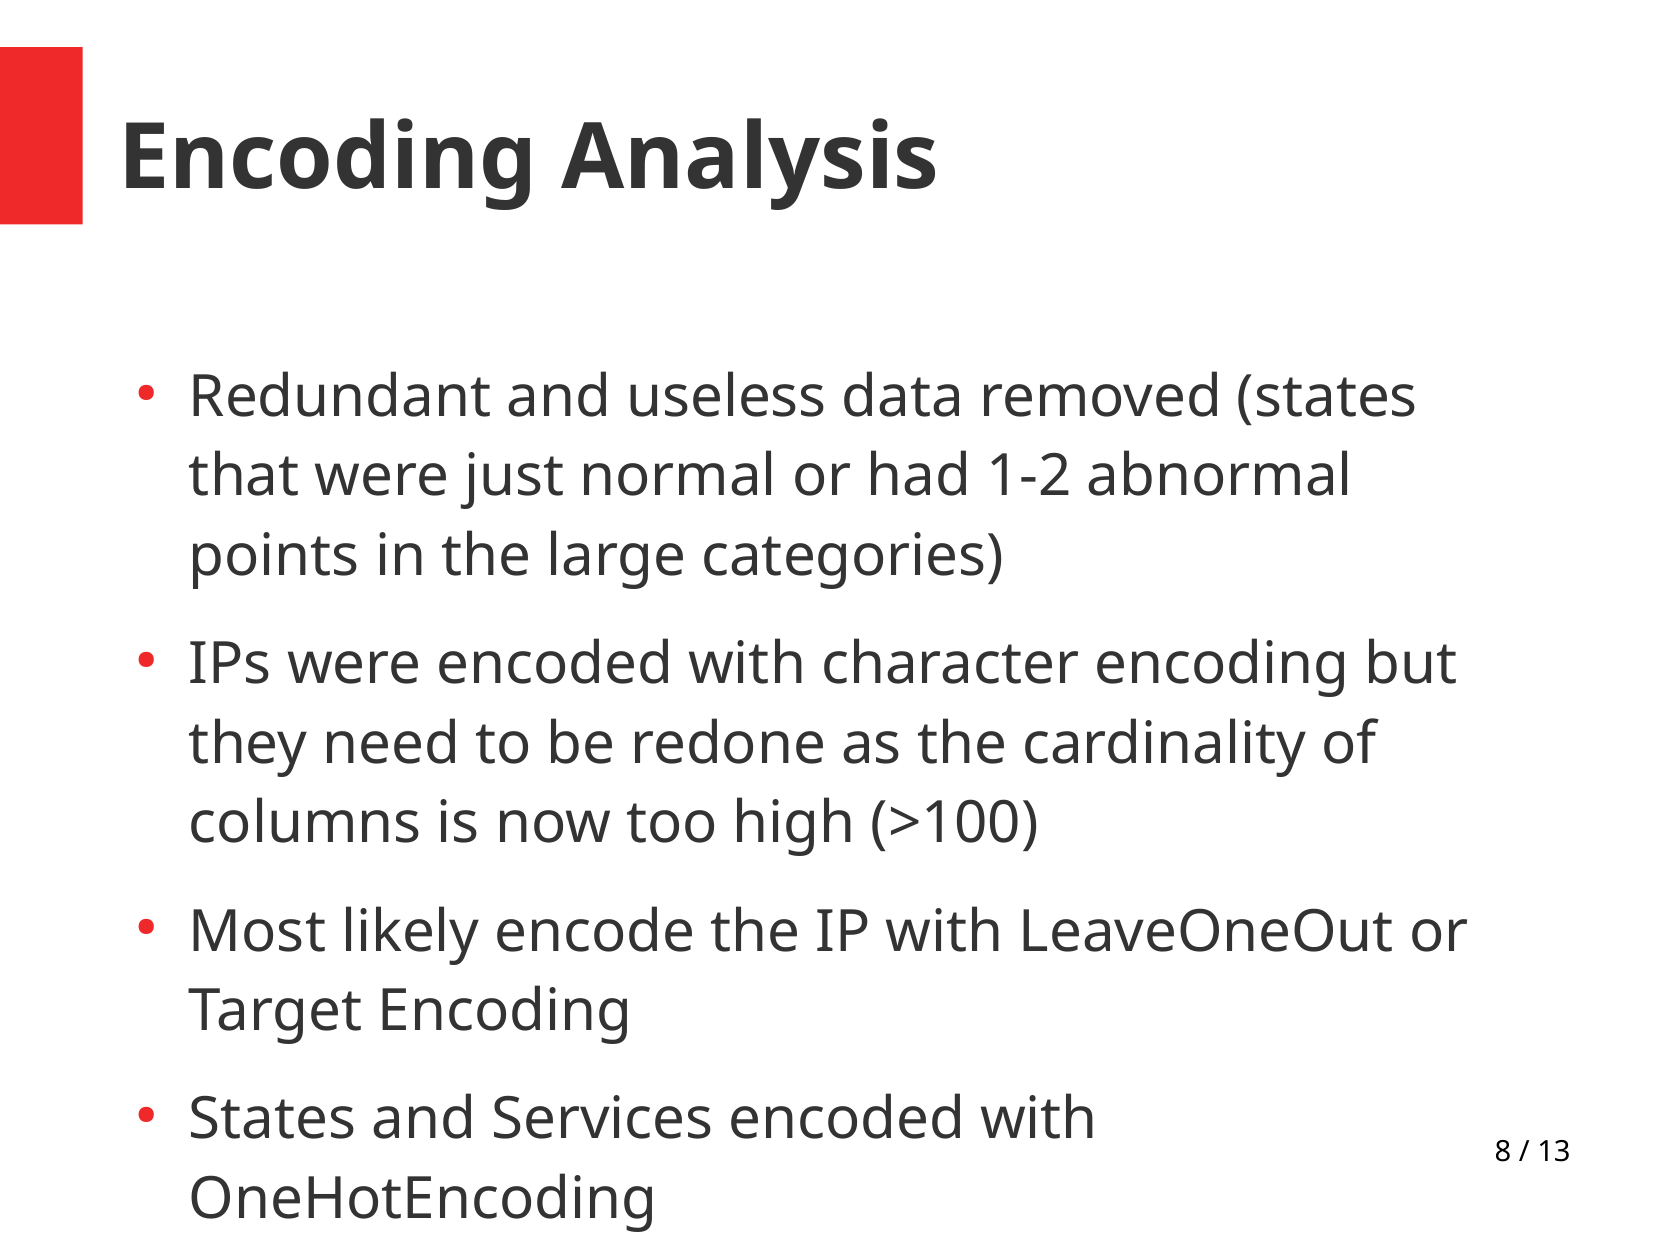

# Encoding Analysis
Redundant and useless data removed (states that were just normal or had 1-2 abnormal points in the large categories)
IPs were encoded with character encoding but they need to be redone as the cardinality of columns is now too high (>100)
Most likely encode the IP with LeaveOneOut or Target Encoding
States and Services encoded with OneHotEncoding
8